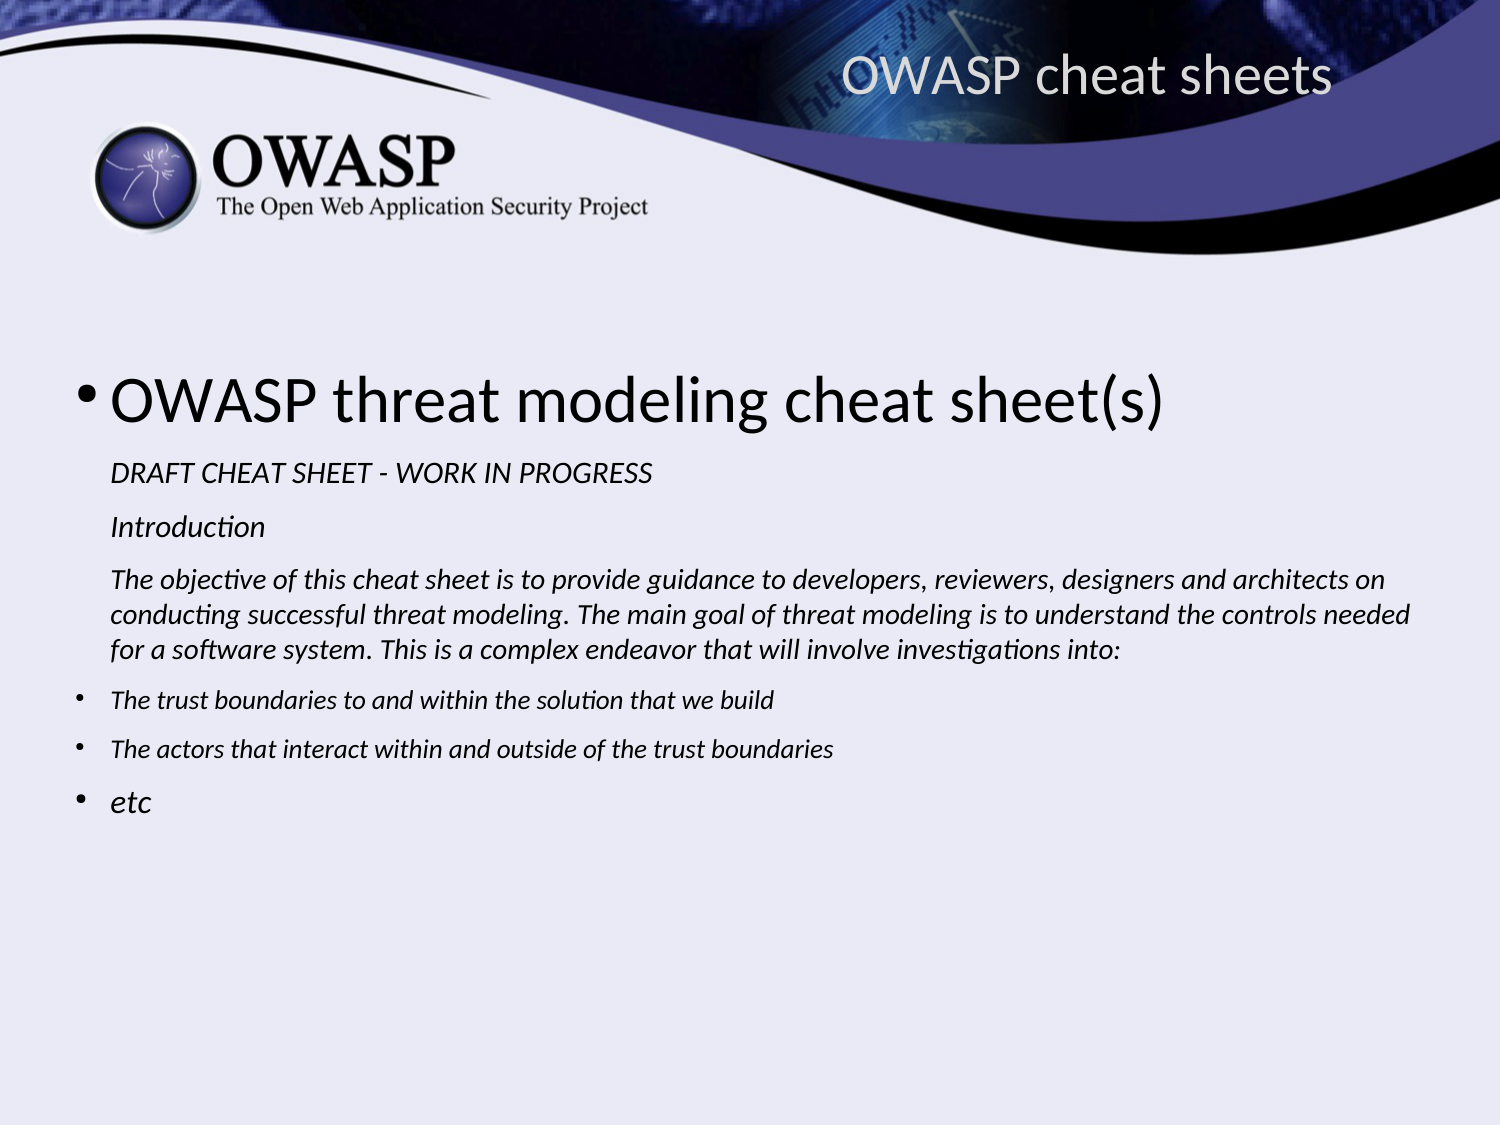

OWASP cheat sheets
OWASP threat modeling cheat sheet(s)
DRAFT CHEAT SHEET - WORK IN PROGRESS
Introduction
The objective of this cheat sheet is to provide guidance to developers, reviewers, designers and architects on conducting successful threat modeling. The main goal of threat modeling is to understand the controls needed for a software system. This is a complex endeavor that will involve investigations into:
The trust boundaries to and within the solution that we build
The actors that interact within and outside of the trust boundaries
etc
#